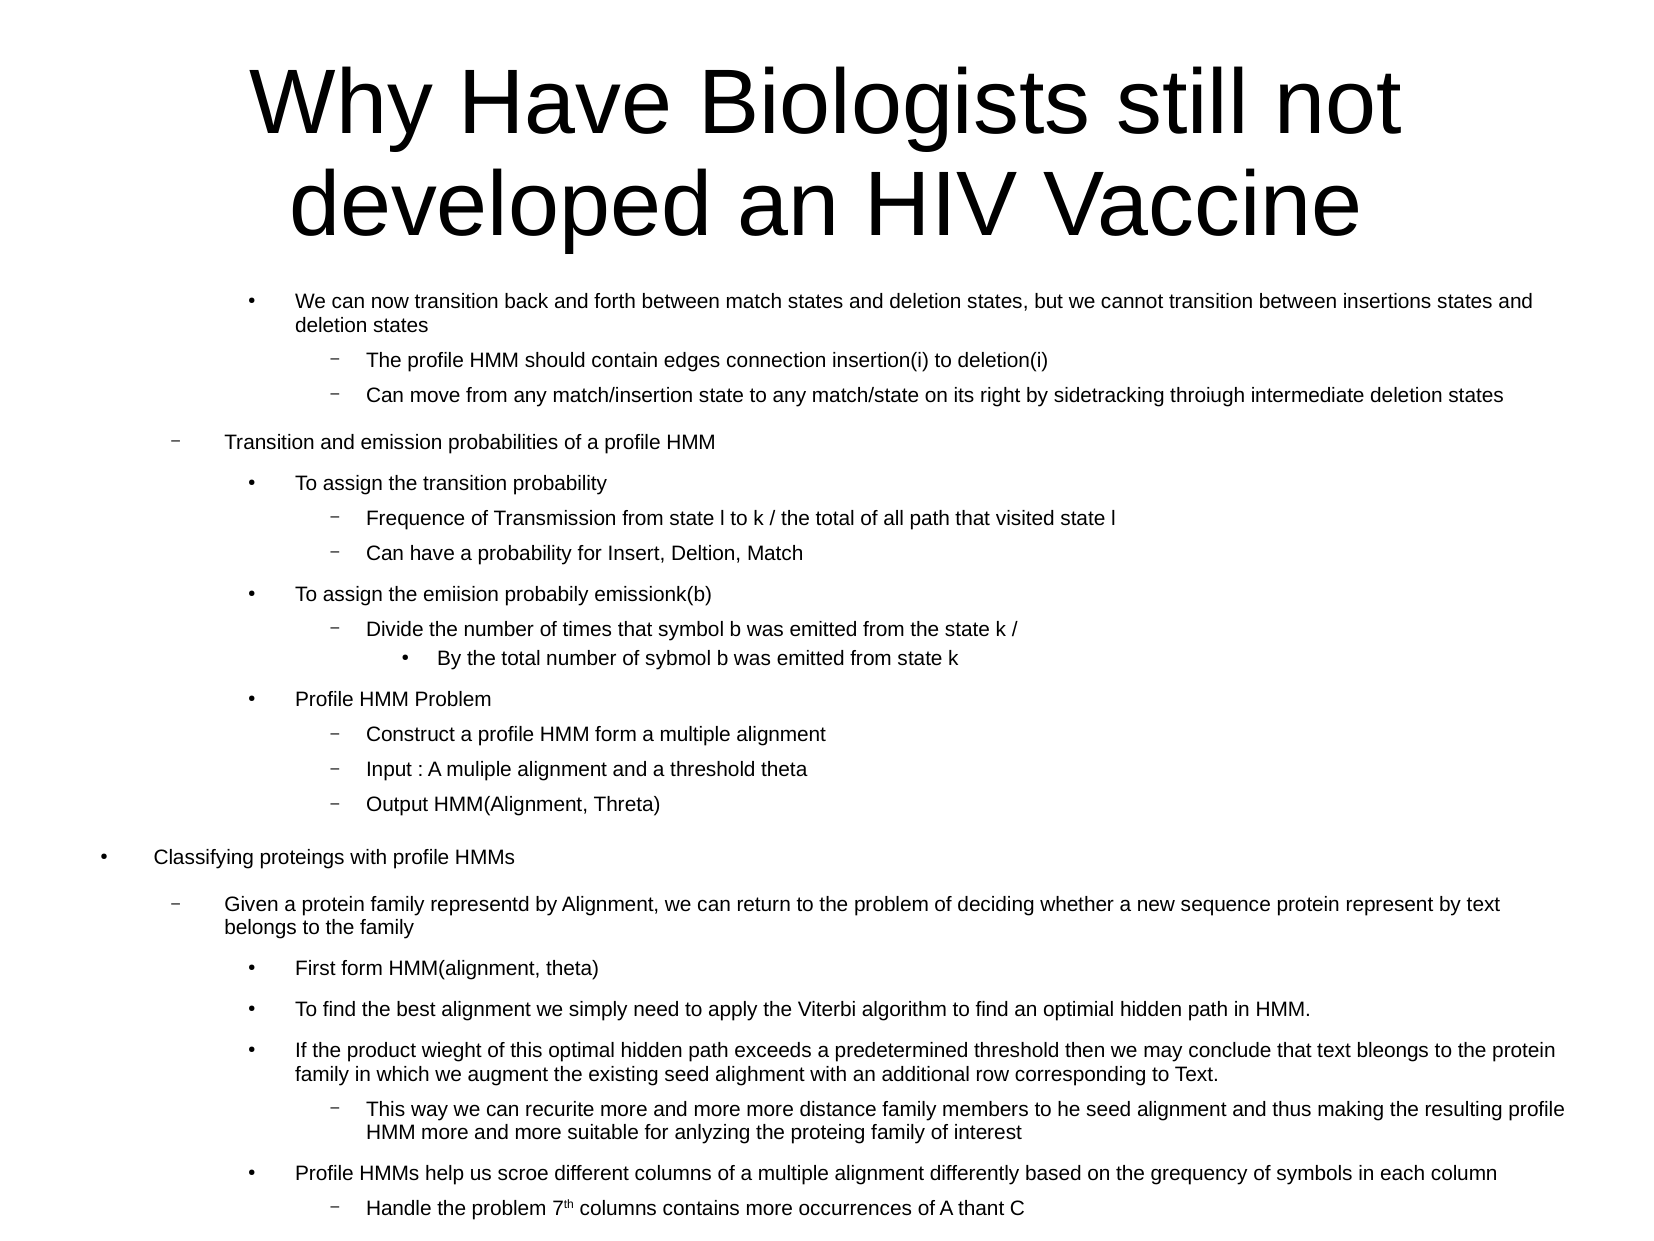

# Why Have Biologists still not developed an HIV Vaccine
We can now transition back and forth between match states and deletion states, but we cannot transition between insertions states and deletion states
The profile HMM should contain edges connection insertion(i) to deletion(i)
Can move from any match/insertion state to any match/state on its right by sidetracking throiugh intermediate deletion states
Transition and emission probabilities of a profile HMM
To assign the transition probability
Frequence of Transmission from state l to k / the total of all path that visited state l
Can have a probability for Insert, Deltion, Match
To assign the emiision probabily emissionk(b)
Divide the number of times that symbol b was emitted from the state k /
By the total number of sybmol b was emitted from state k
Profile HMM Problem
Construct a profile HMM form a multiple alignment
Input : A muliple alignment and a threshold theta
Output HMM(Alignment, Threta)
Classifying proteings with profile HMMs
Given a protein family representd by Alignment, we can return to the problem of deciding whether a new sequence protein represent by text belongs to the family
First form HMM(alignment, theta)
To find the best alignment we simply need to apply the Viterbi algorithm to find an optimial hidden path in HMM.
If the product wieght of this optimal hidden path exceeds a predetermined threshold then we may conclude that text bleongs to the protein family in which we augment the existing seed alighment with an additional row corresponding to Text.
This way we can recurite more and more more distance family members to he seed alignment and thus making the resulting profile HMM more and more suitable for anlyzing the proteing family of interest
Profile HMMs help us scroe different columns of a multiple alignment differently based on the grequency of symbols in each column
Handle the problem 7th columns contains more occurrences of A thant C